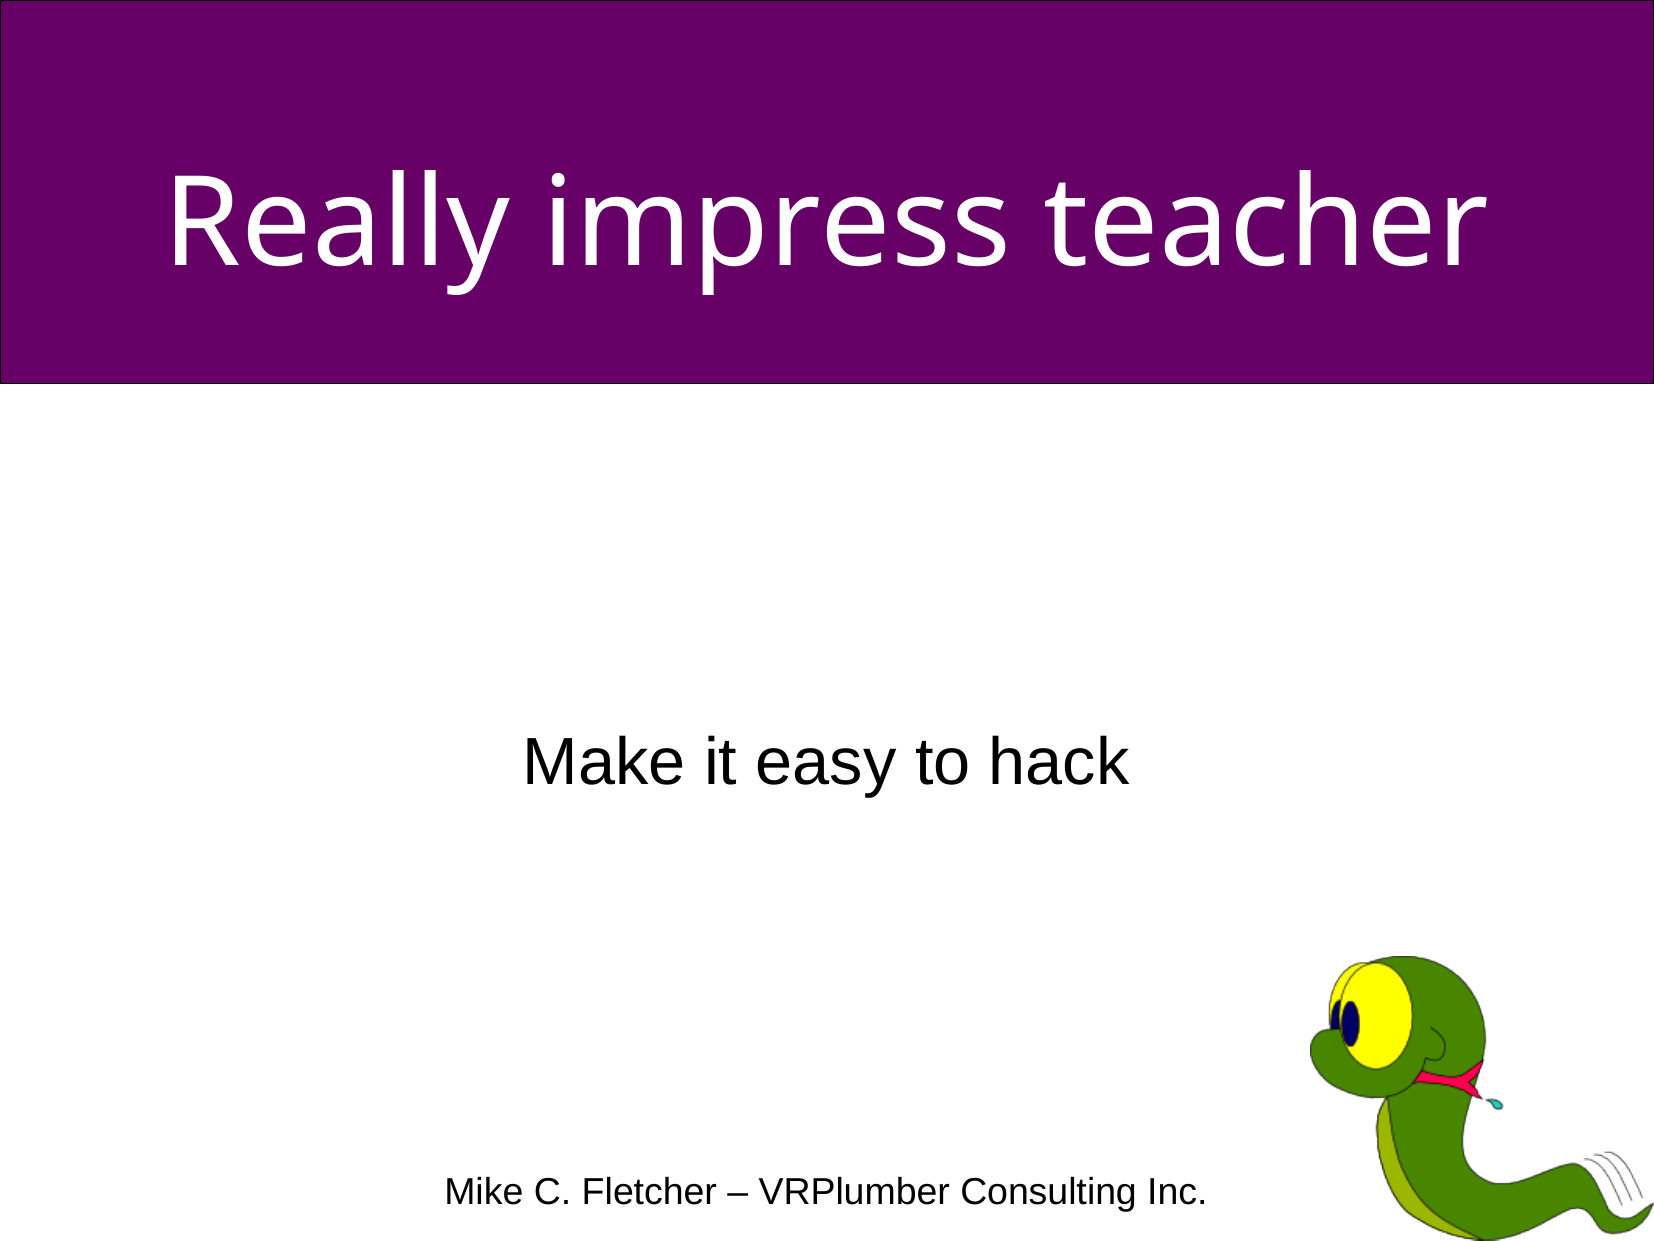

# Really impress teacher
Make it easy to hack